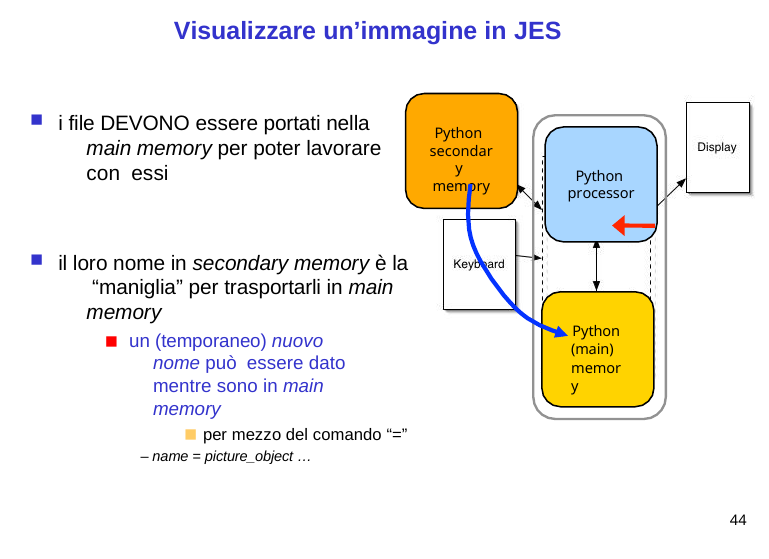

# Visualizzare un’immagine in JES
i file DEVONO essere portati nella main memory per poter lavorare con essi
Python secondary memory
Python processor
il loro nome in secondary memory è la “maniglia” per trasportarli in main memory
un (temporaneo) nuovo nome può essere dato mentre sono in main memory
per mezzo del comando “=”
– name = picture_object …
Python (main) memory
44